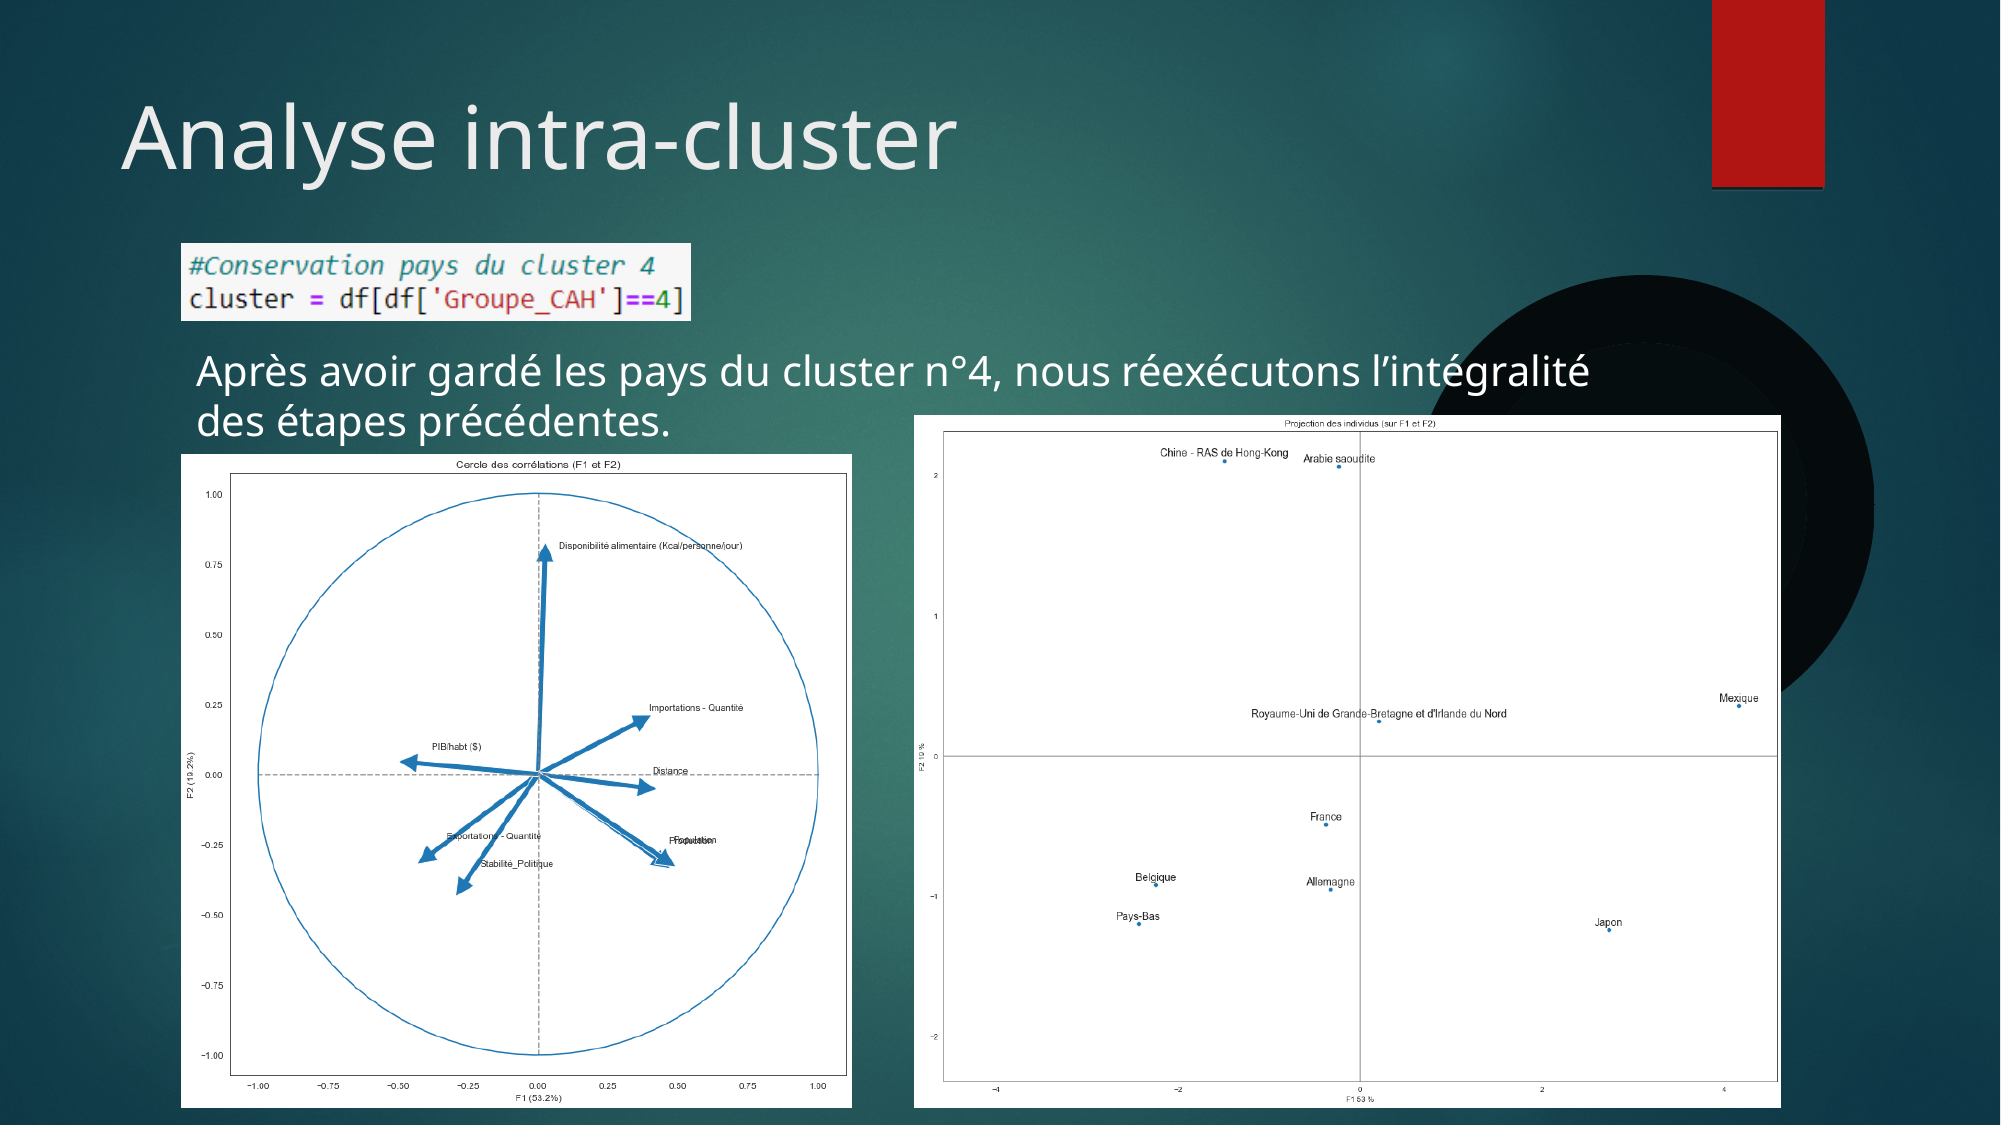

# Analyse intra-cluster
Après avoir gardé les pays du cluster n°4, nous réexécutons l’intégralité des étapes précédentes.